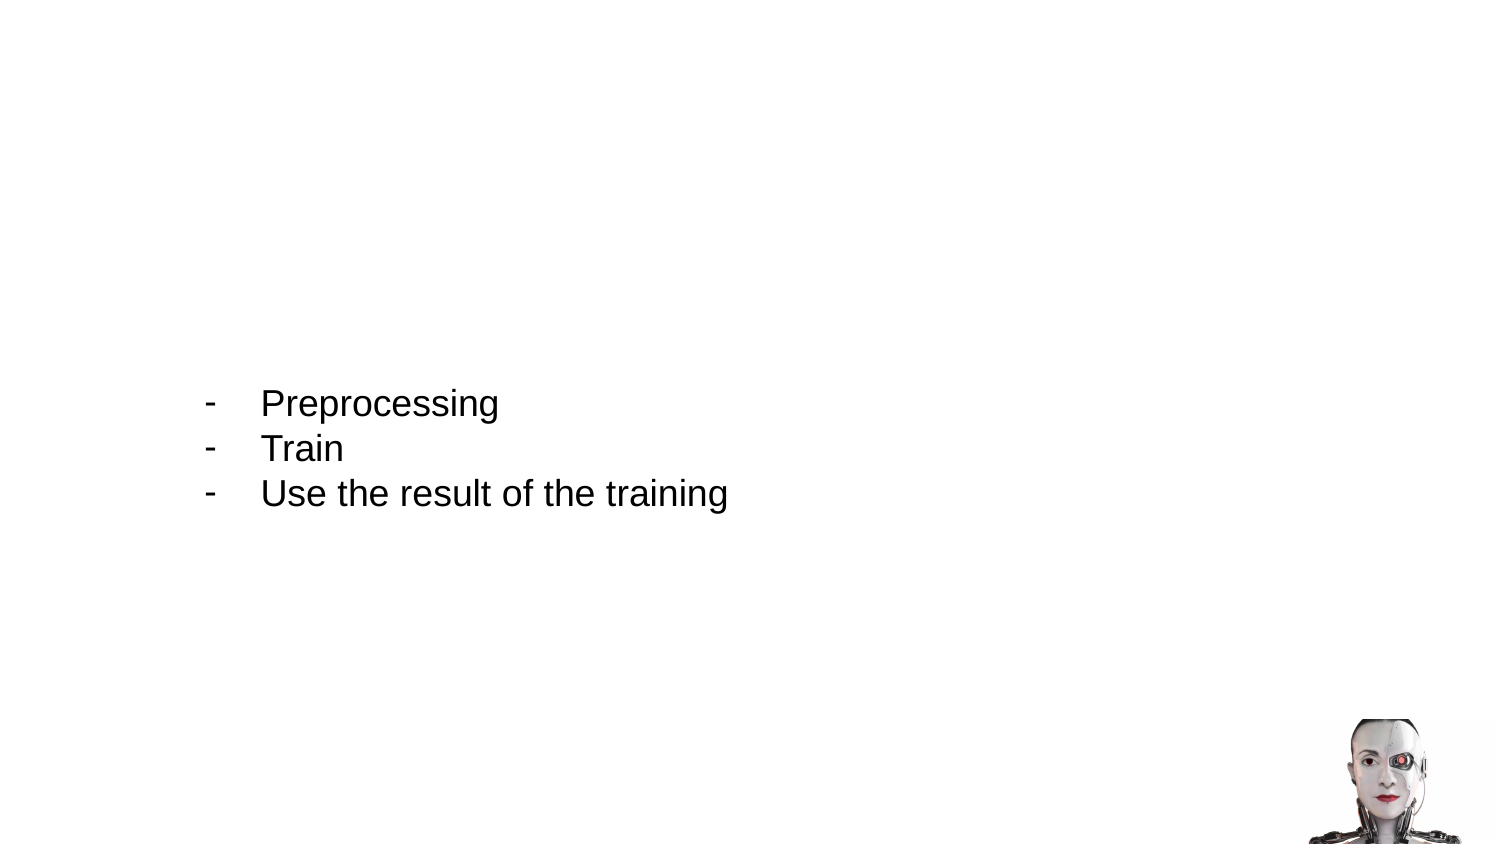

Preprocessing
Train
Use the result of the training